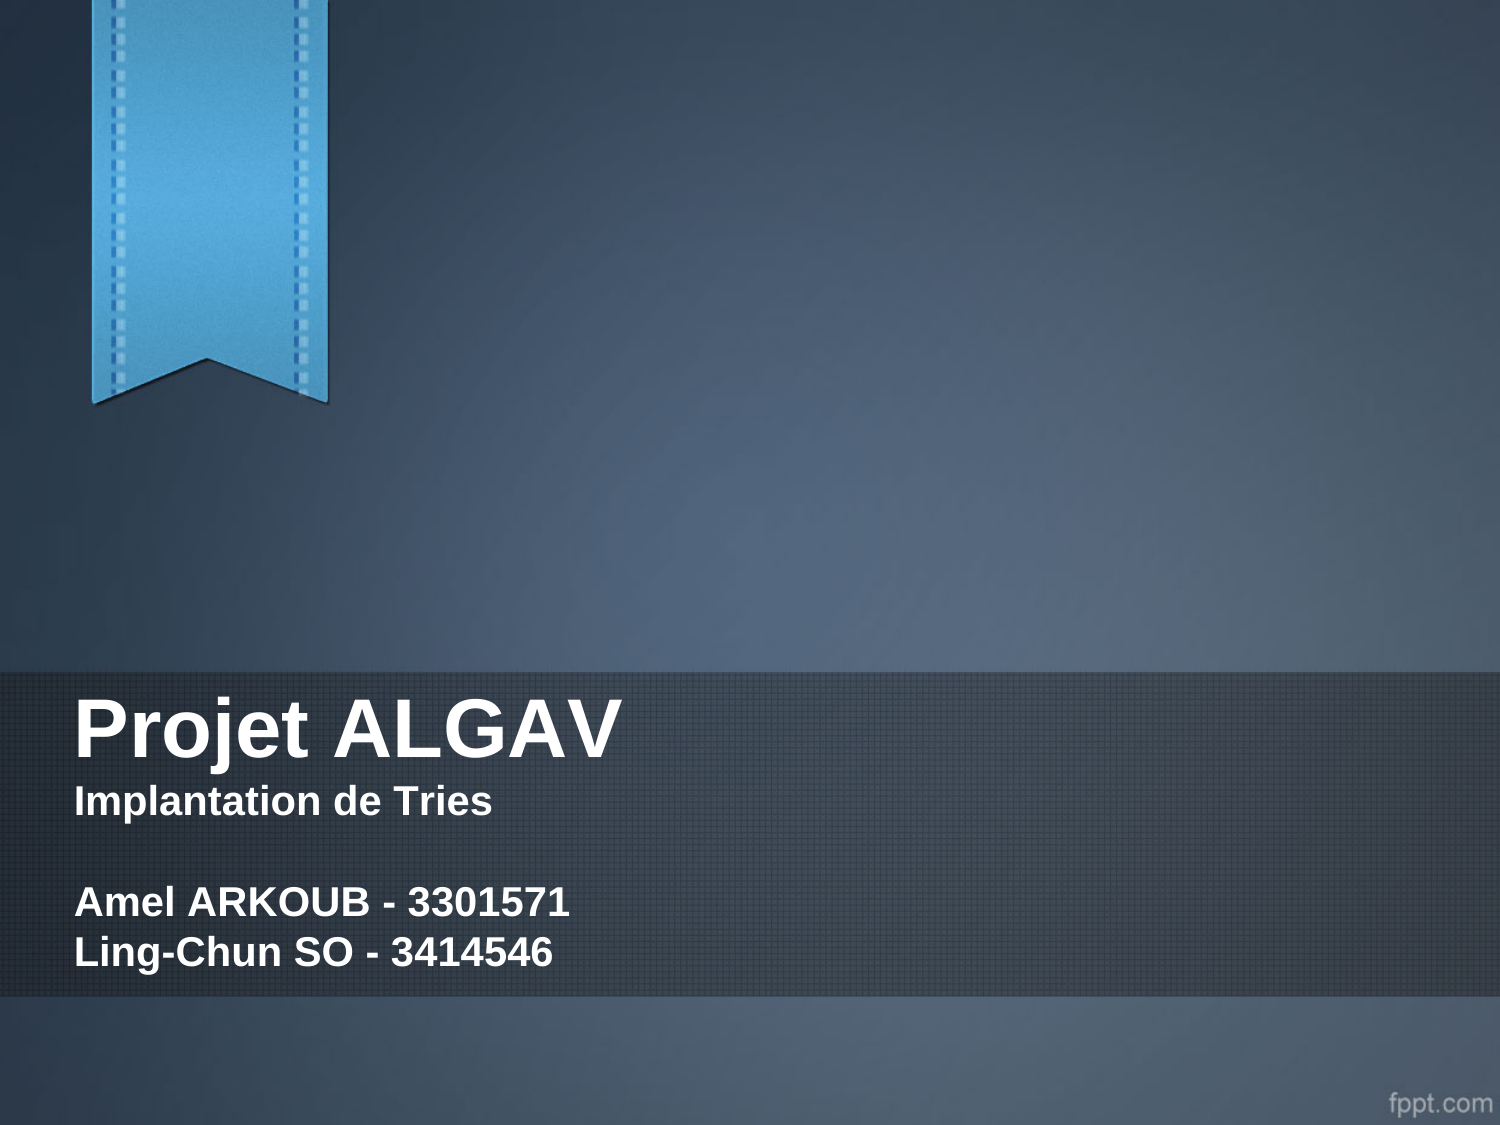

# Projet ALGAV Implantation de Tries Amel ARKOUB - 3301571 Ling-Chun SO - 3414546